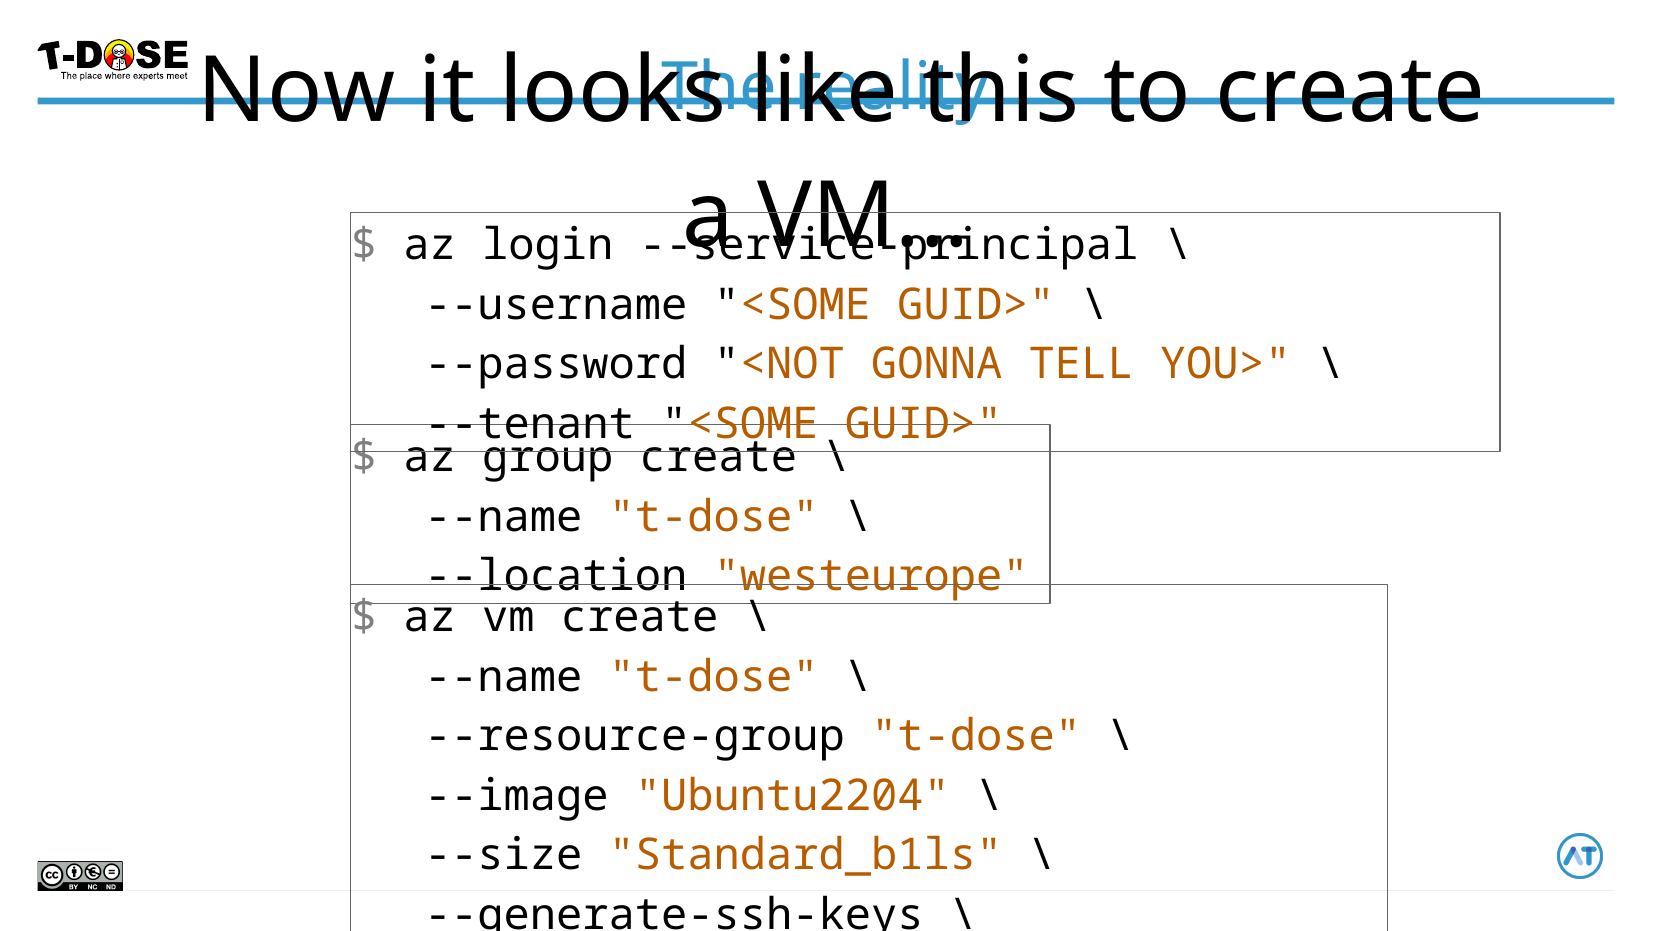

Now it looks like this to create a VM...
The reality
$ az login --service-principal \
	--username "<SOME GUID>" \
	--password "<NOT GONNA TELL YOU>" \
	--tenant "<SOME GUID>"
$ az group create \
	--name "t-dose" \
	--location "westeurope"
$ az vm create \
	--name "t-dose" \
	--resource-group "t-dose" \
	--image "Ubuntu2204" \
	--size "Standard_b1ls" \
	--generate-ssh-keys \
	--admin-username "tdose"